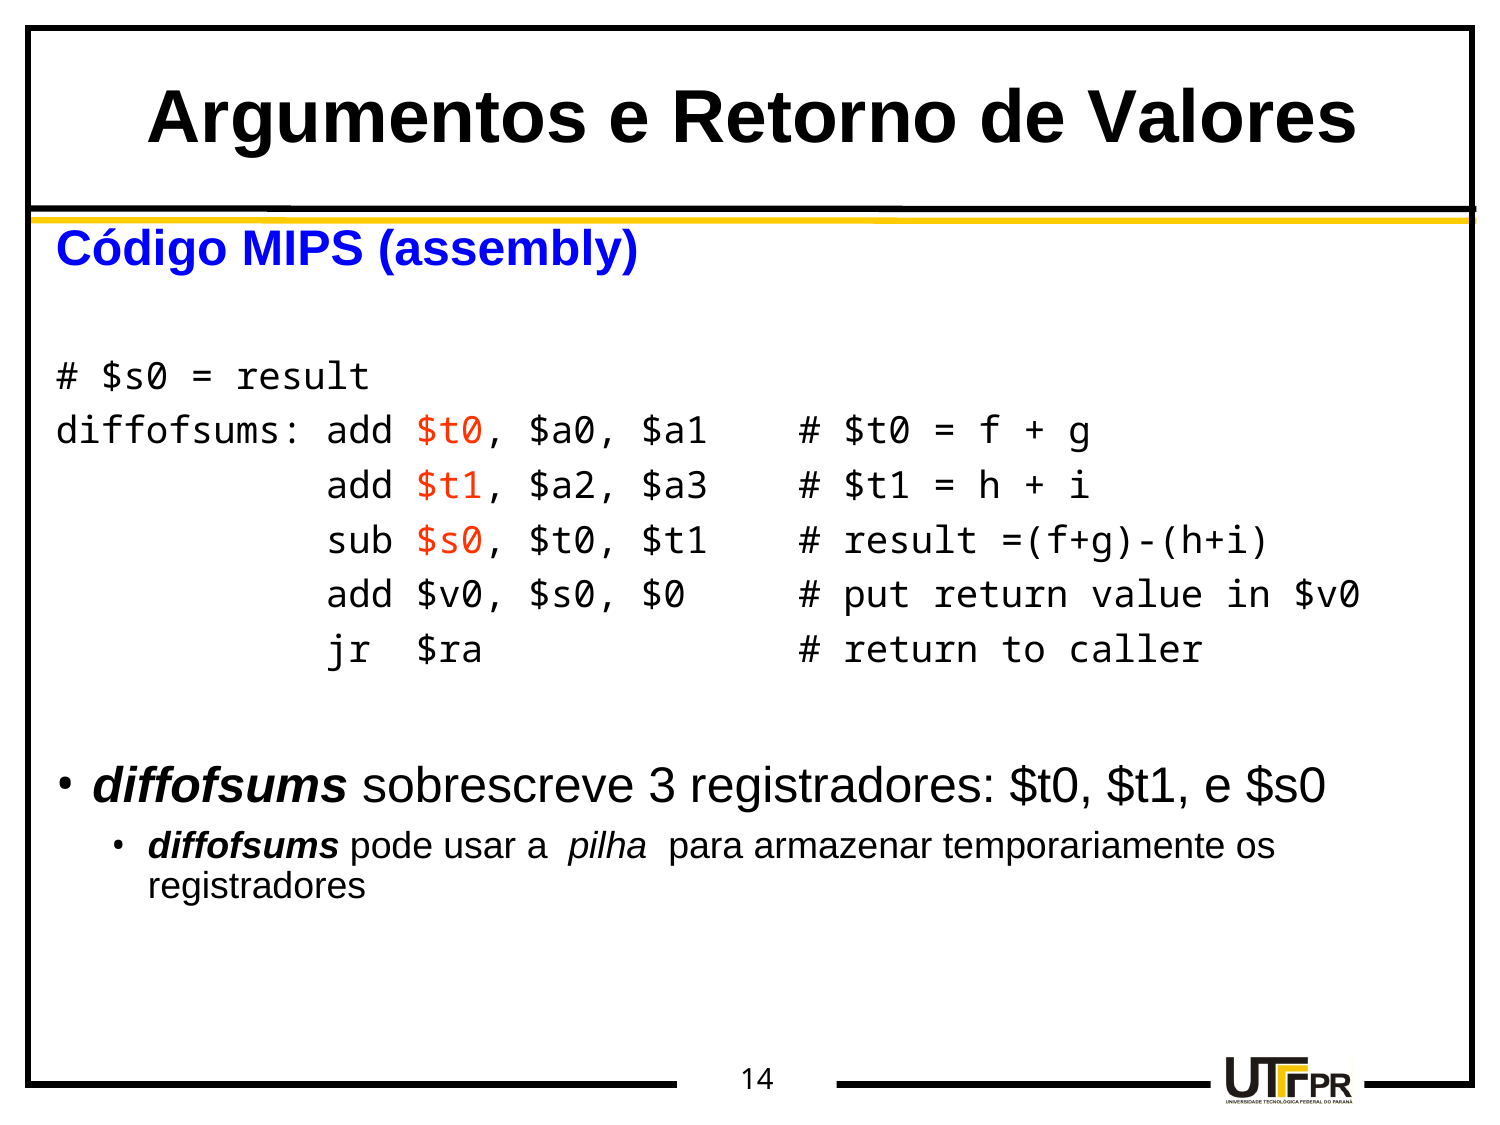

Argumentos e Retorno de Valores
# Código MIPS (assembly)
# $s0 = result
diffofsums: add $t0, $a0, $a1 # $t0 = f + g
 add $t1, $a2, $a3 # $t1 = h + i
 sub $s0, $t0, $t1 # result =(f+g)-(h+i)
 add $v0, $s0, $0 # put return value in $v0
 jr $ra # return to caller
diffofsums sobrescreve 3 registradores: $t0, $t1, e $s0
diffofsums pode usar a pilha para armazenar temporariamente os registradores